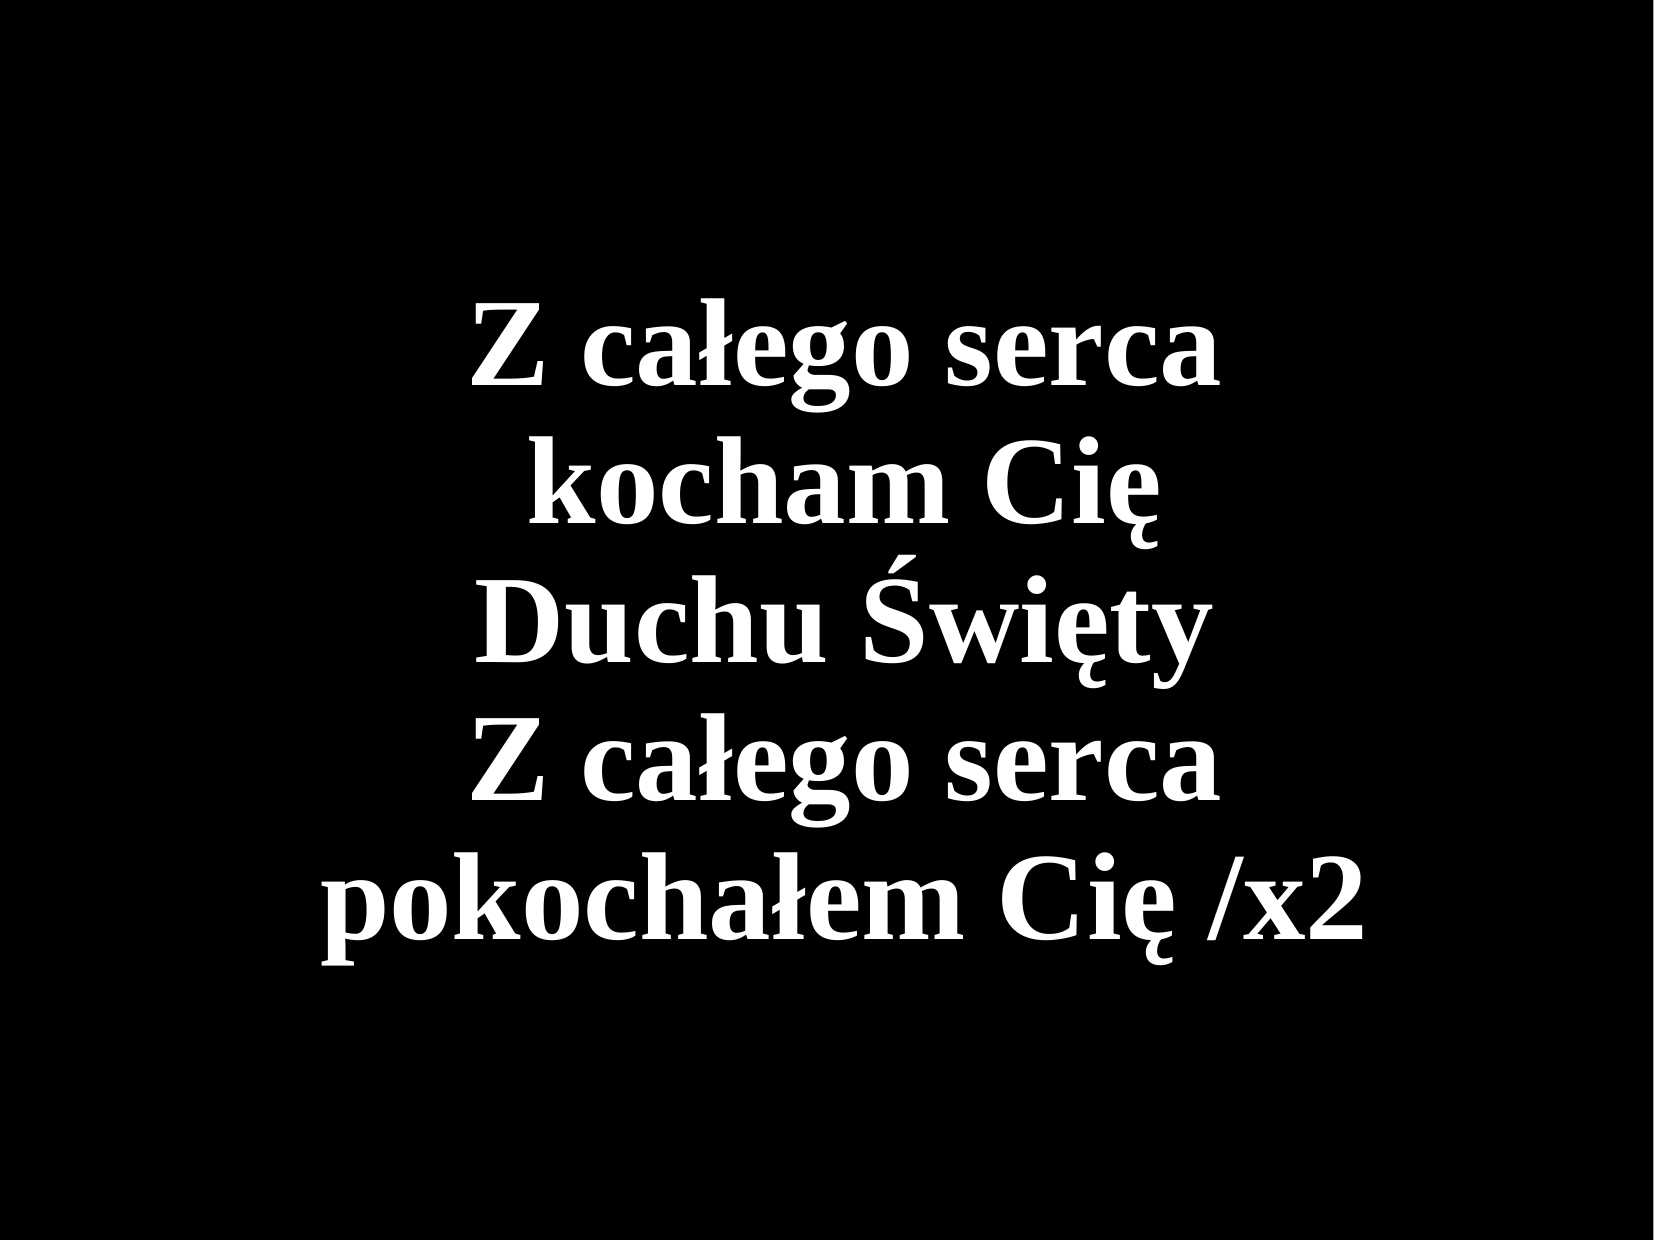

# Z całego serca
kocham Cię
Duchu Święty
Z całego serca
pokochałem Cię /x2